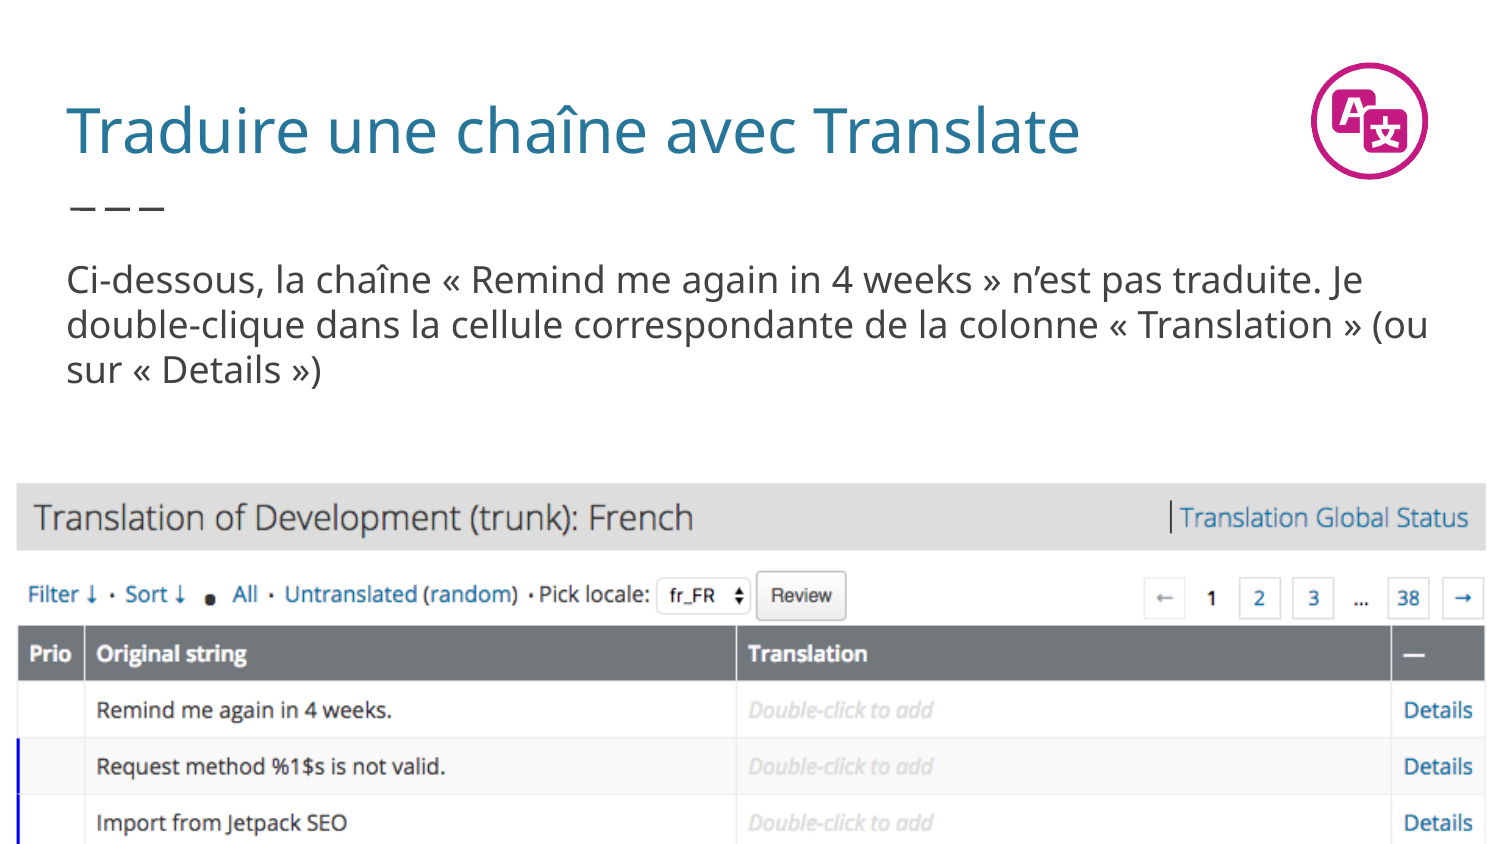

# Traduire une chaîne avec Translate
Ci-dessous, la chaîne « Remind me again in 4 weeks » n’est pas traduite. Je double-clique dans la cellule correspondante de la colonne « Translation » (ou sur « Details »)